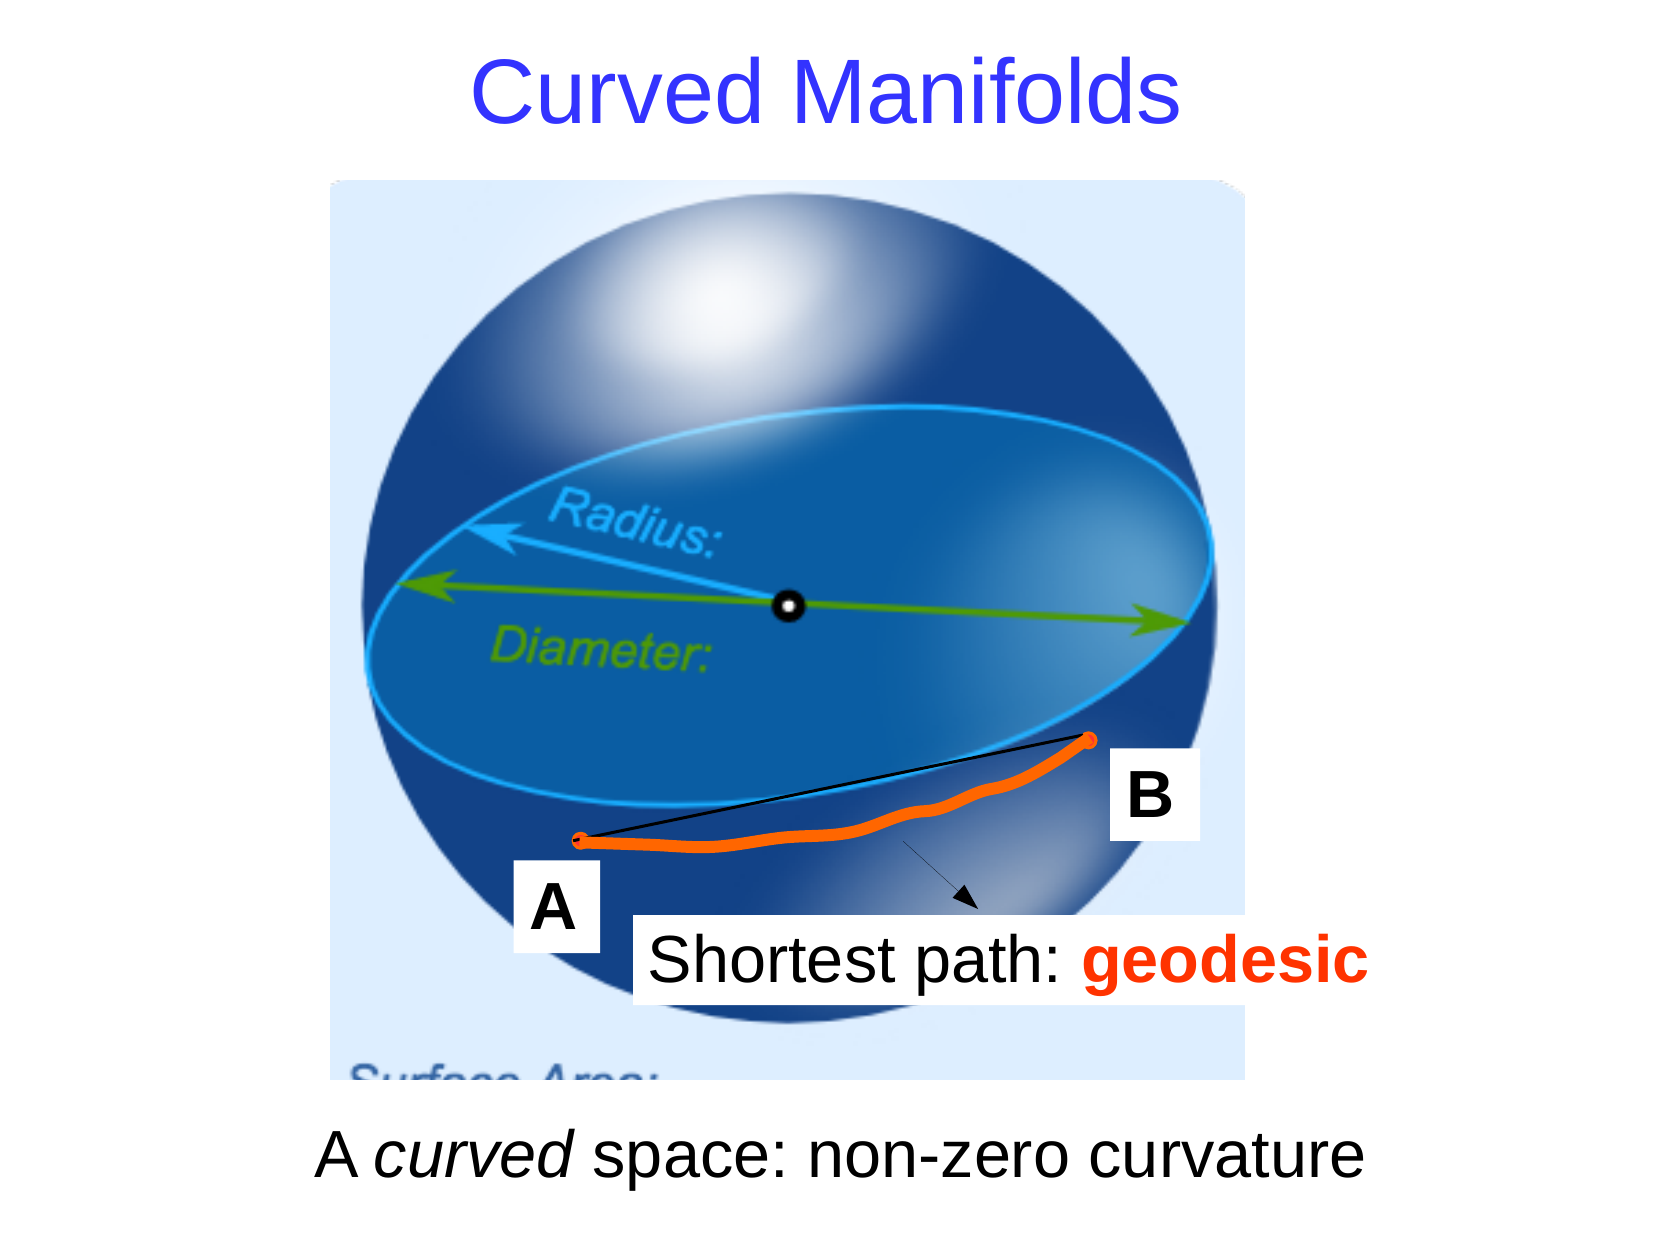

# Curved Manifolds
B
A
Shortest path: geodesic
A curved space: non-zero curvature